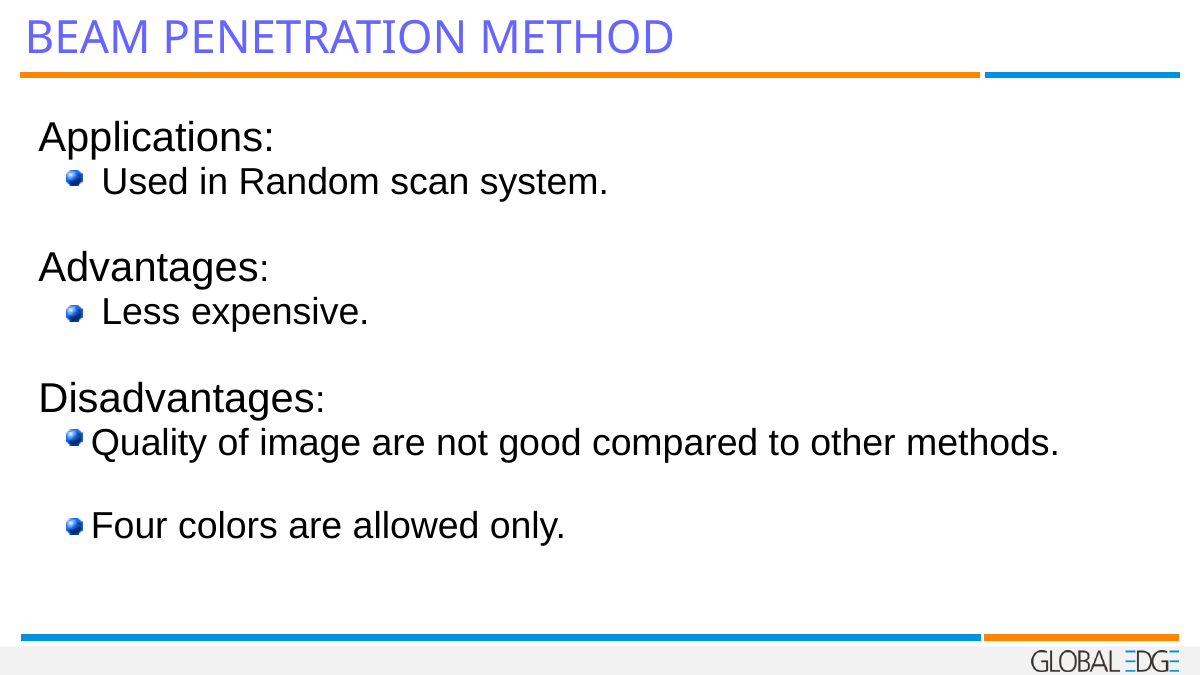

# BEAM PENETRATION METHOD
Applications:
 Used in Random scan system.
Advantages:
 Less expensive.
Disadvantages:
 Quality of image are not good compared to other methods.
 Four colors are allowed only.